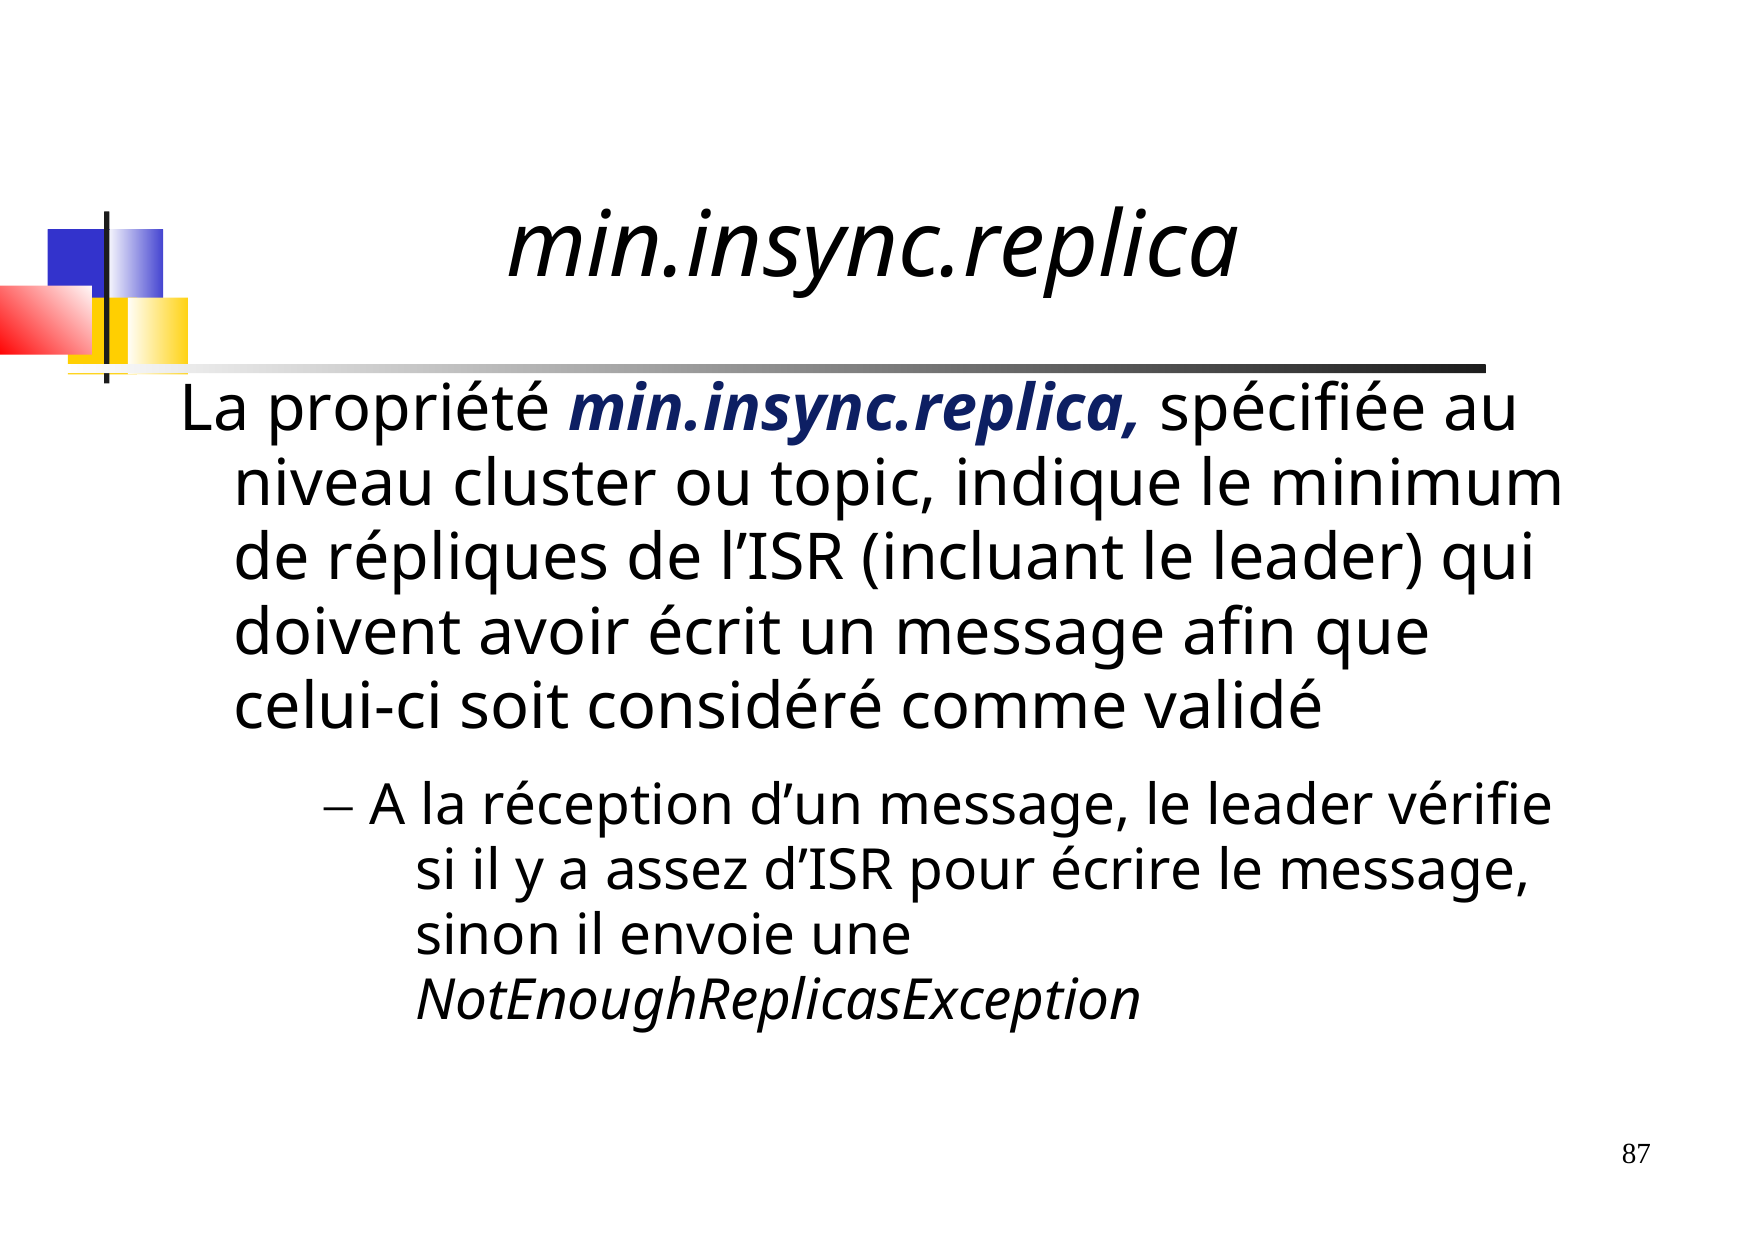

# min.insync.replica
La propriété min.insync.replica, spécifiée au niveau cluster ou topic, indique le minimum de répliques de l’ISR (incluant le leader) qui doivent avoir écrit un message afin que celui-ci soit considéré comme validé
A la réception d’un message, le leader vérifie si il y a assez d’ISR pour écrire le message, sinon il envoie une NotEnoughReplicasException